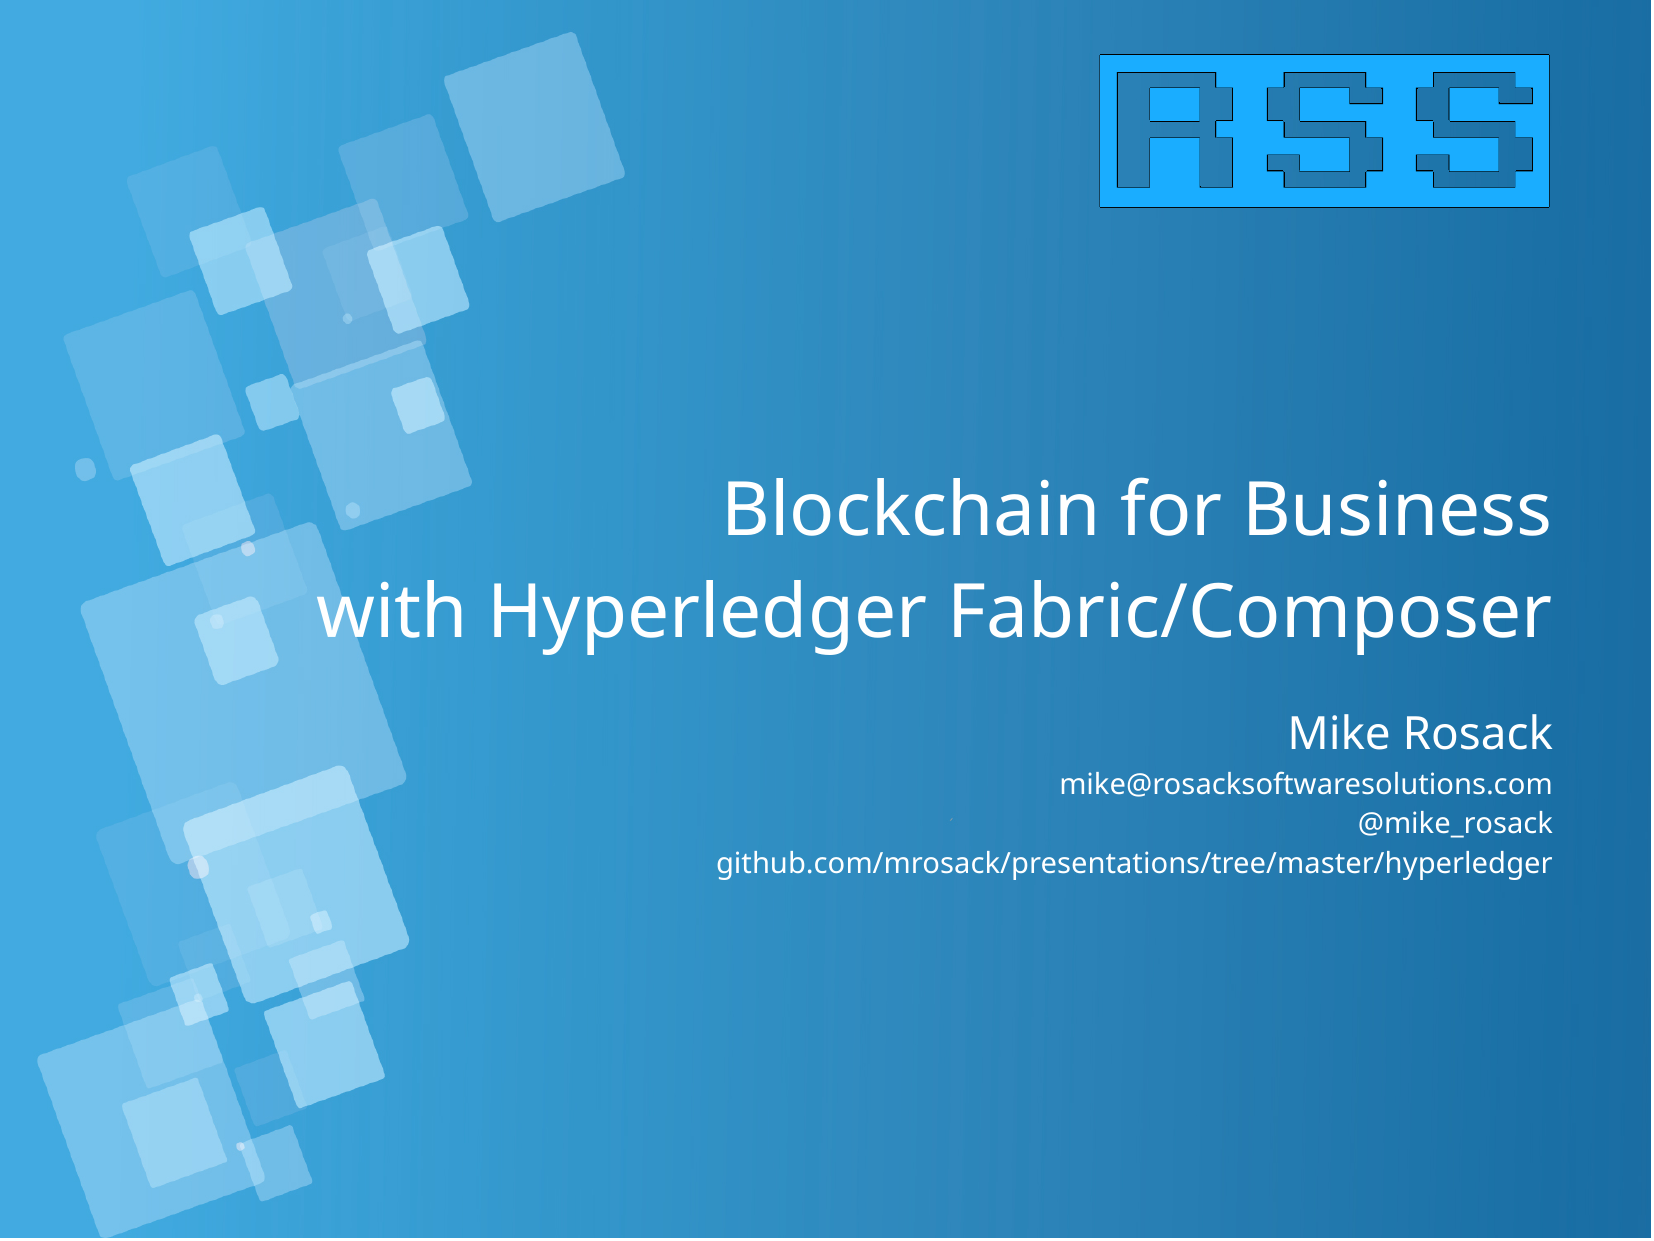

# Blockchain for Business with Hyperledger Fabric/Composer
Mike Rosack
mike@rosacksoftwaresolutions.com
@mike_rosack
github.com/mrosack/presentations/tree/master/hyperledger